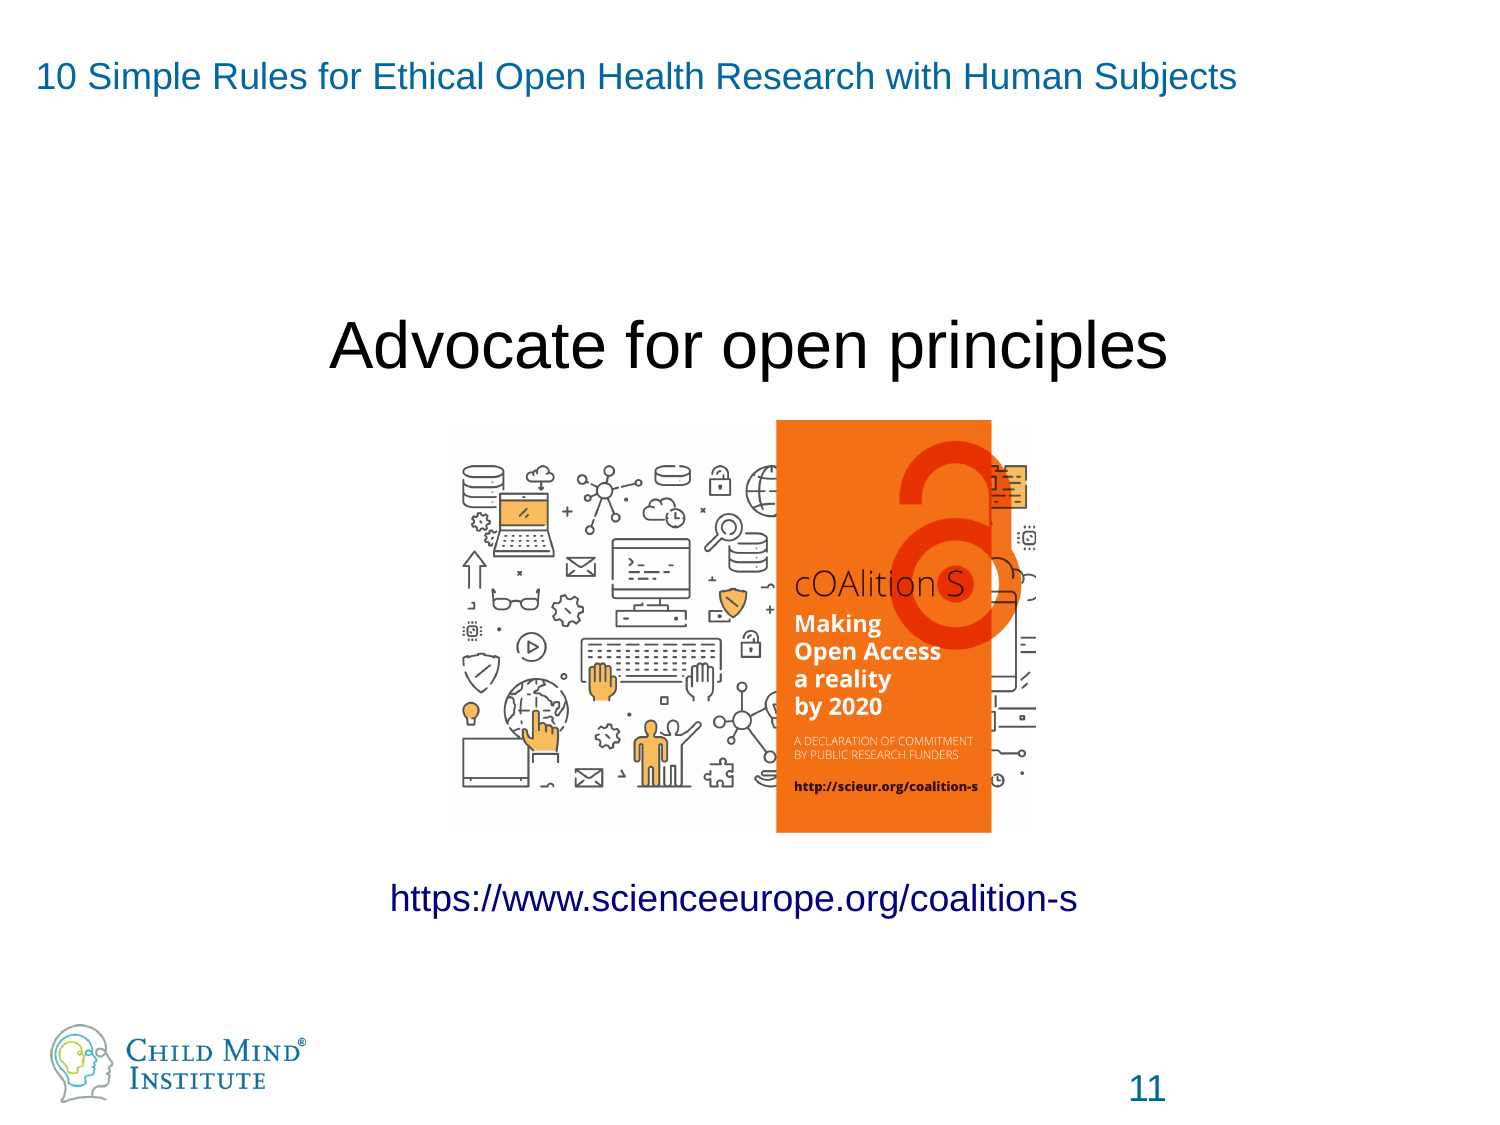

10 Simple Rules for Ethical Open Health Research with Human Subjects
#
Advocate for open principles
https://www.scienceeurope.org/coalition-s